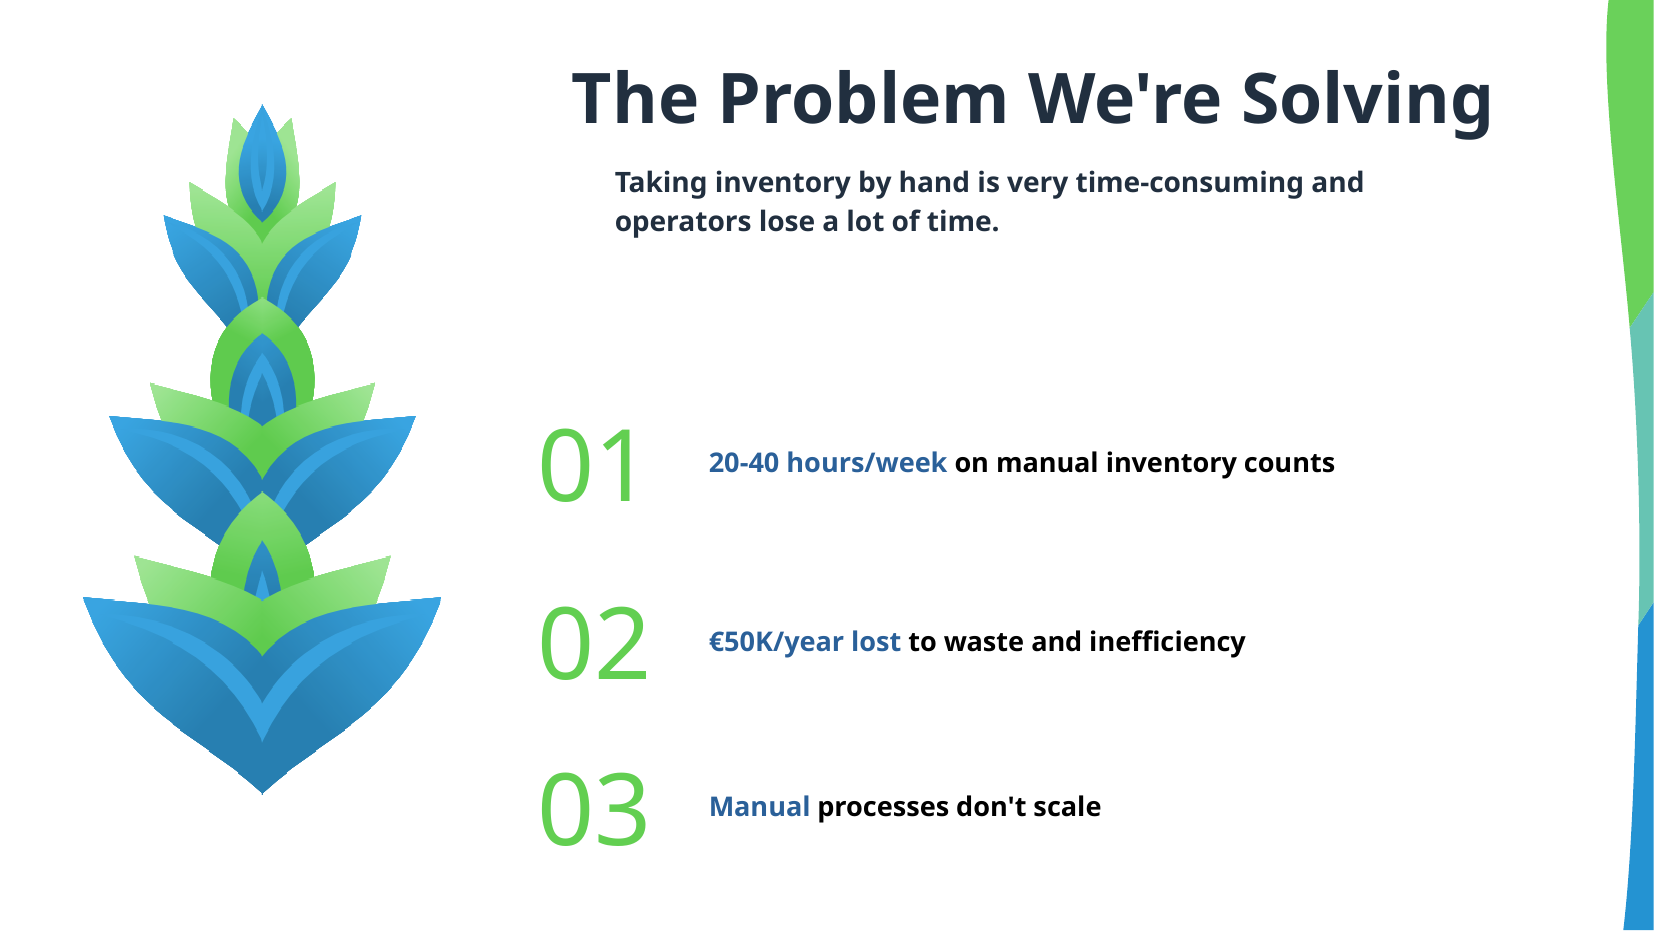

# The Problem We're Solving
Taking inventory by hand is very time-consuming and operators lose a lot of time.
01
20-40 hours/week on manual inventory counts
02
€50K/year lost to waste and inefficiency
03
Manual processes don't scale